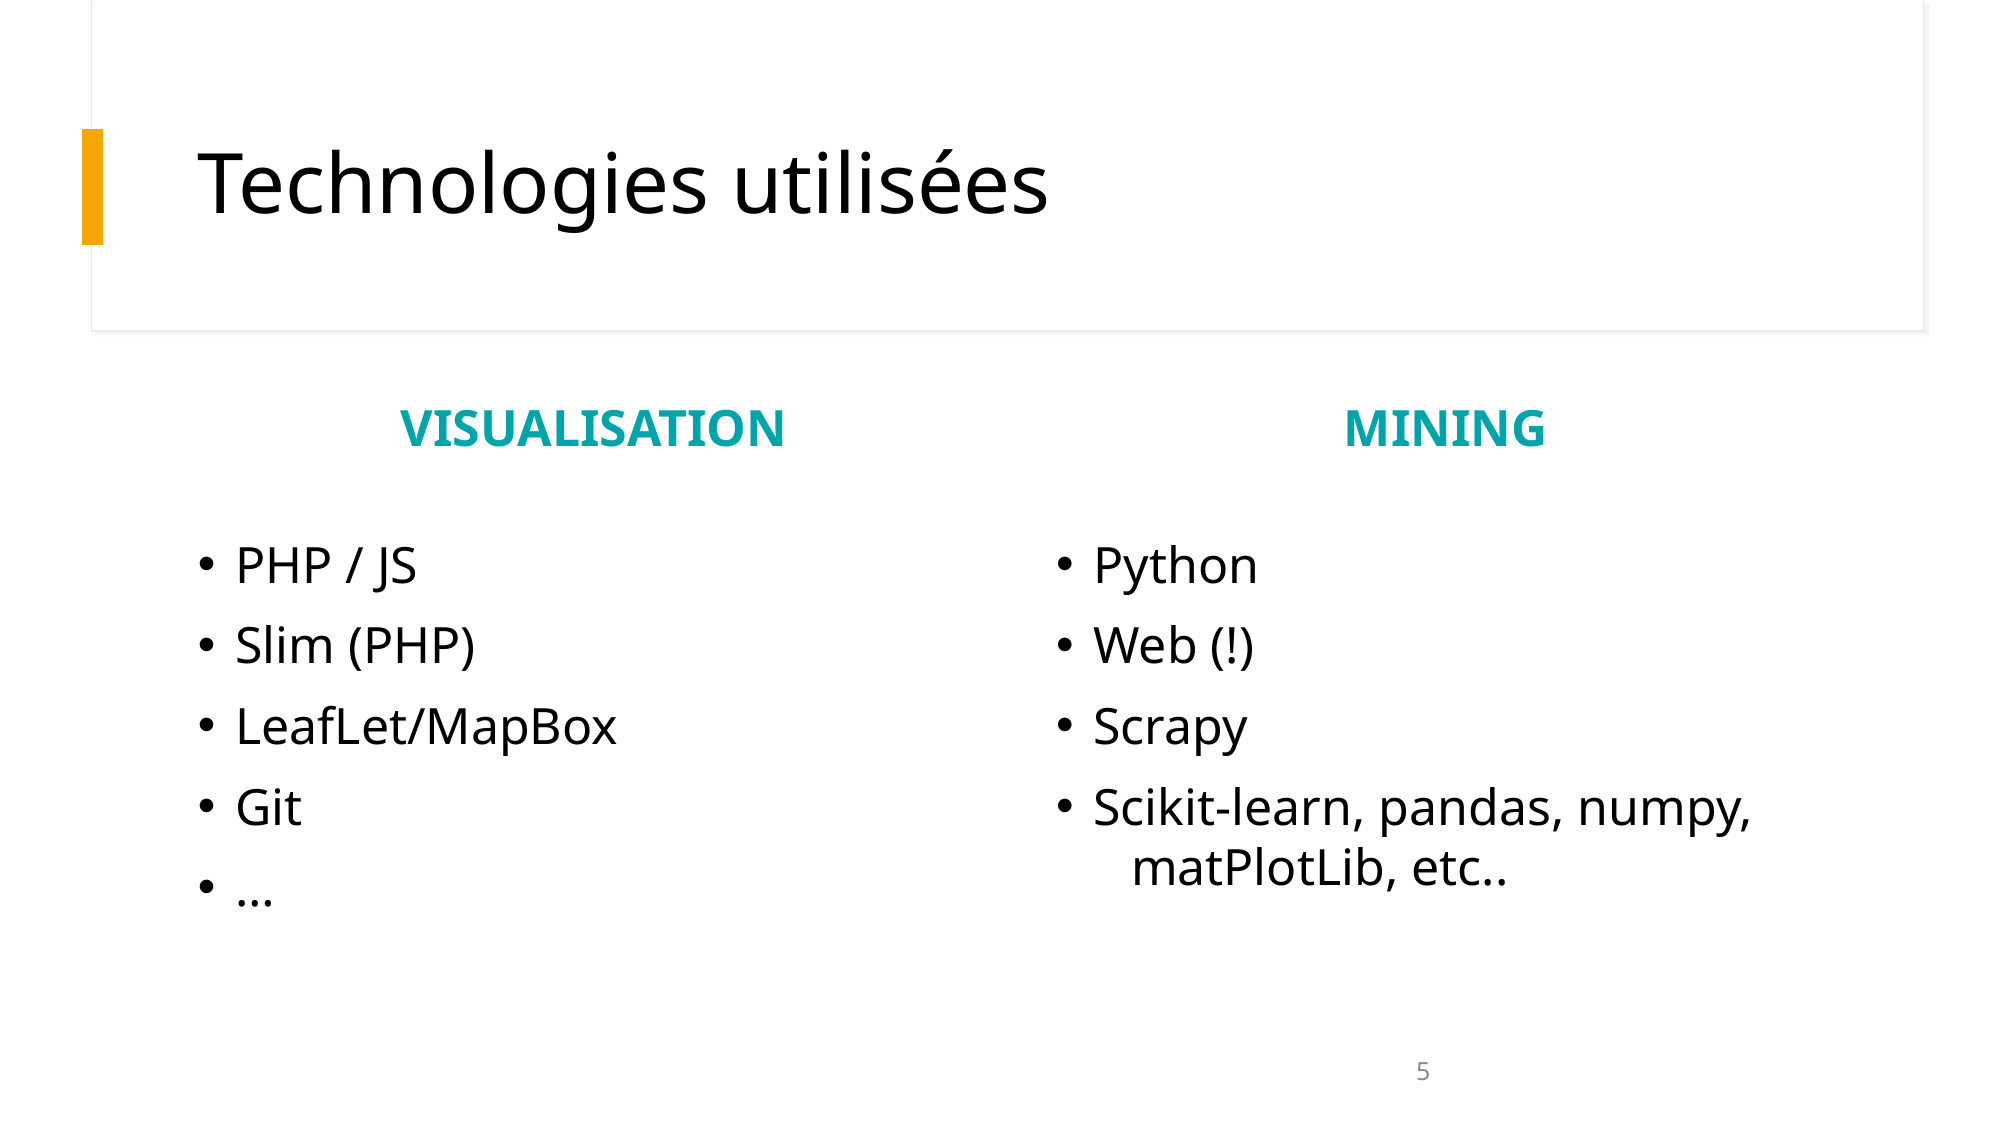

# Technologies utilisées
VISUALISATION
MINING
PHP / JS
Slim (PHP)
LeafLet/MapBox
Git
…
Python
Web (!)
Scrapy
Scikit-learn, pandas, numpy, matPlotLib, etc..